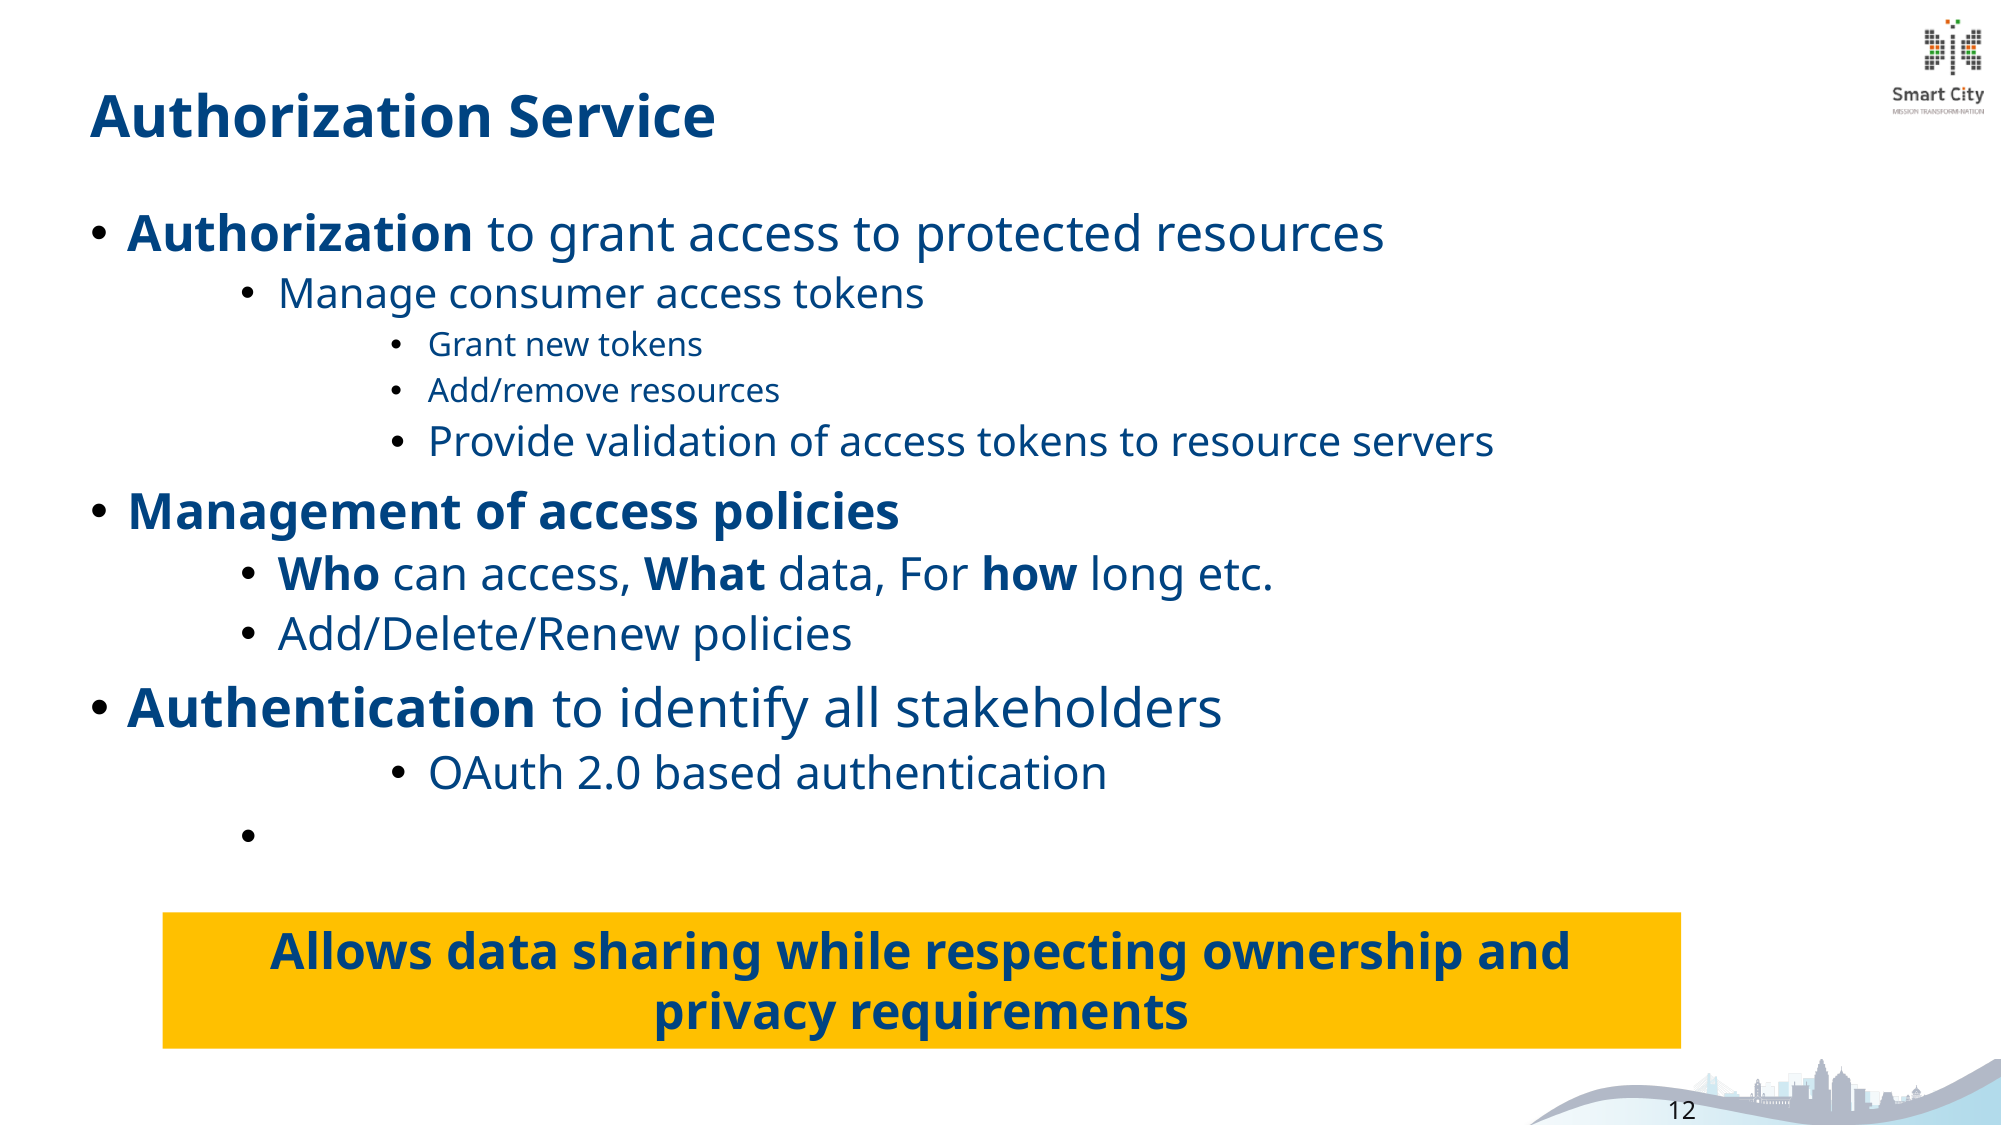

# Authorization Service
Authorization to grant access to protected resources
Manage consumer access tokens
Grant new tokens
Add/remove resources
Provide validation of access tokens to resource servers
Management of access policies
Who can access, What data, For how long etc.
Add/Delete/Renew policies
Authentication to identify all stakeholders
OAuth 2.0 based authentication
Allows data sharing while respecting ownership and privacy requirements